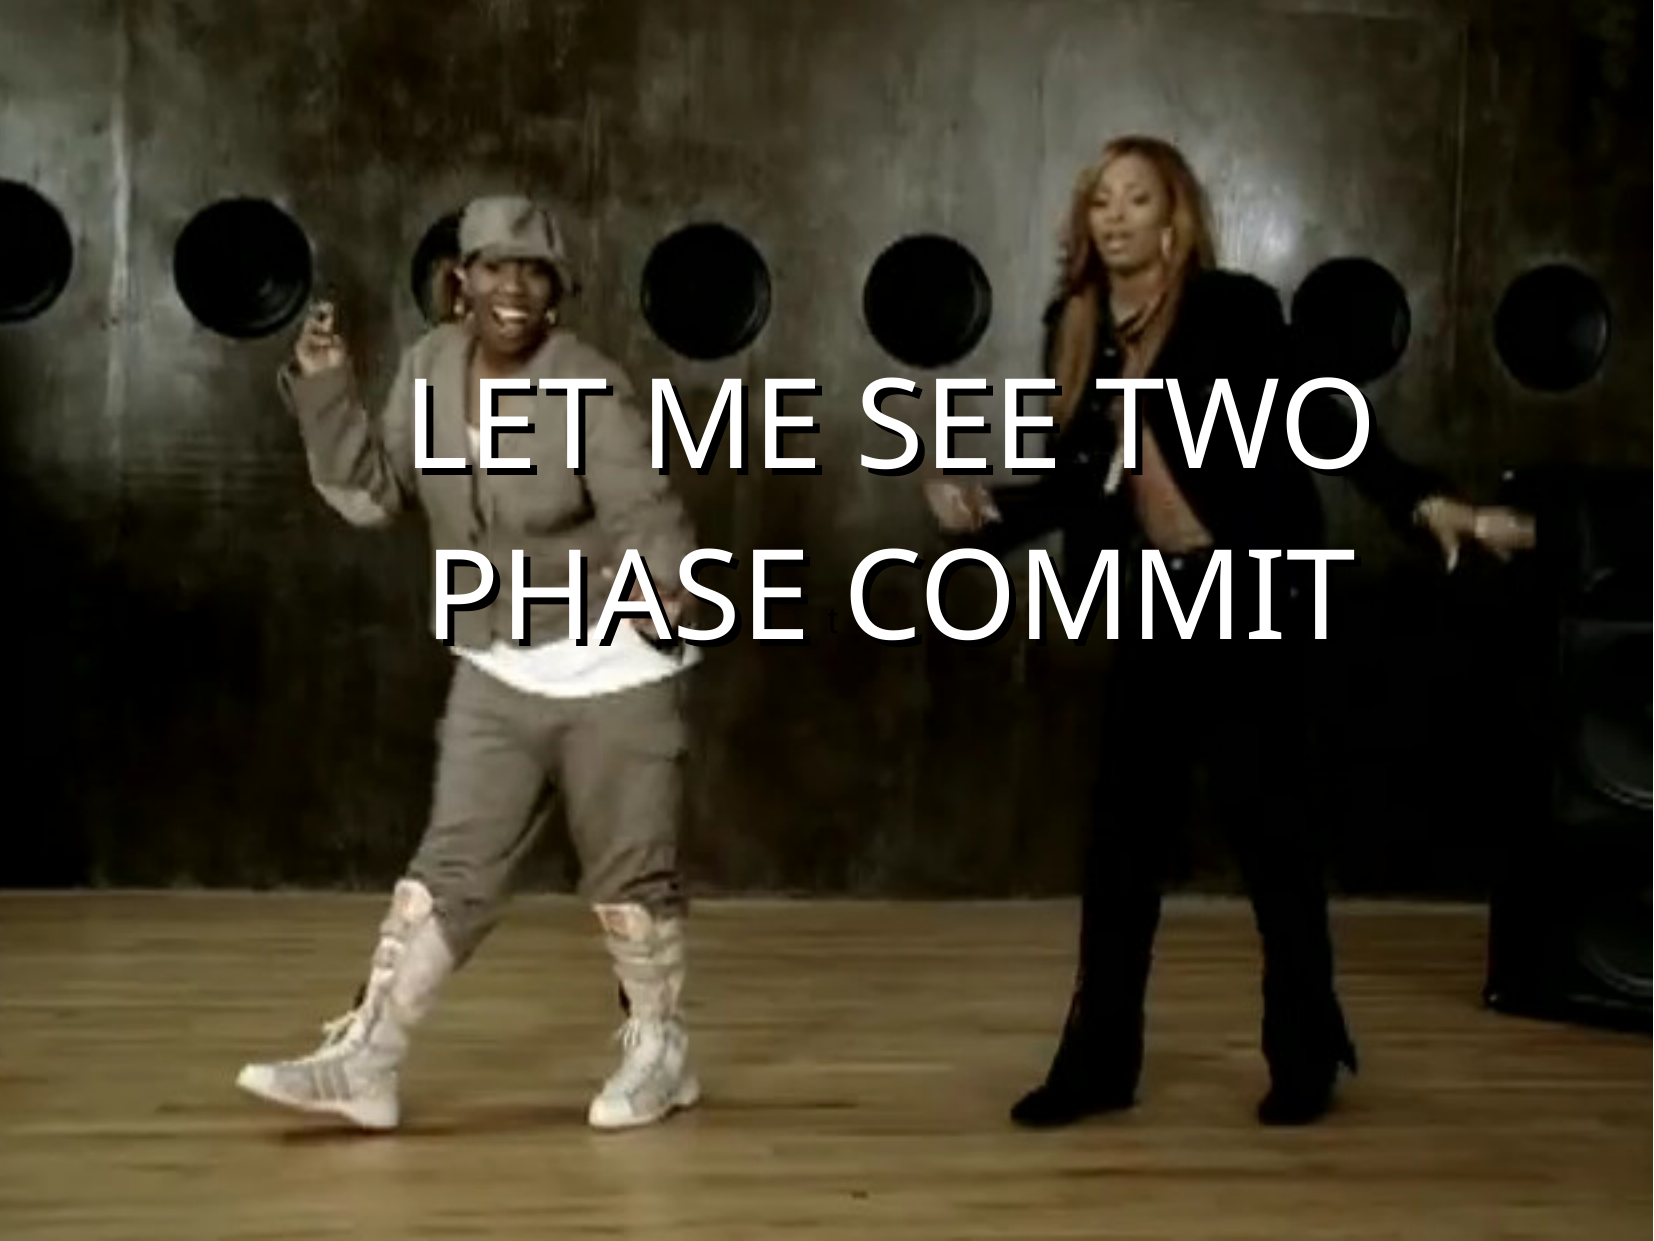

t
# LET ME SEE TWO PHASE COMMIT